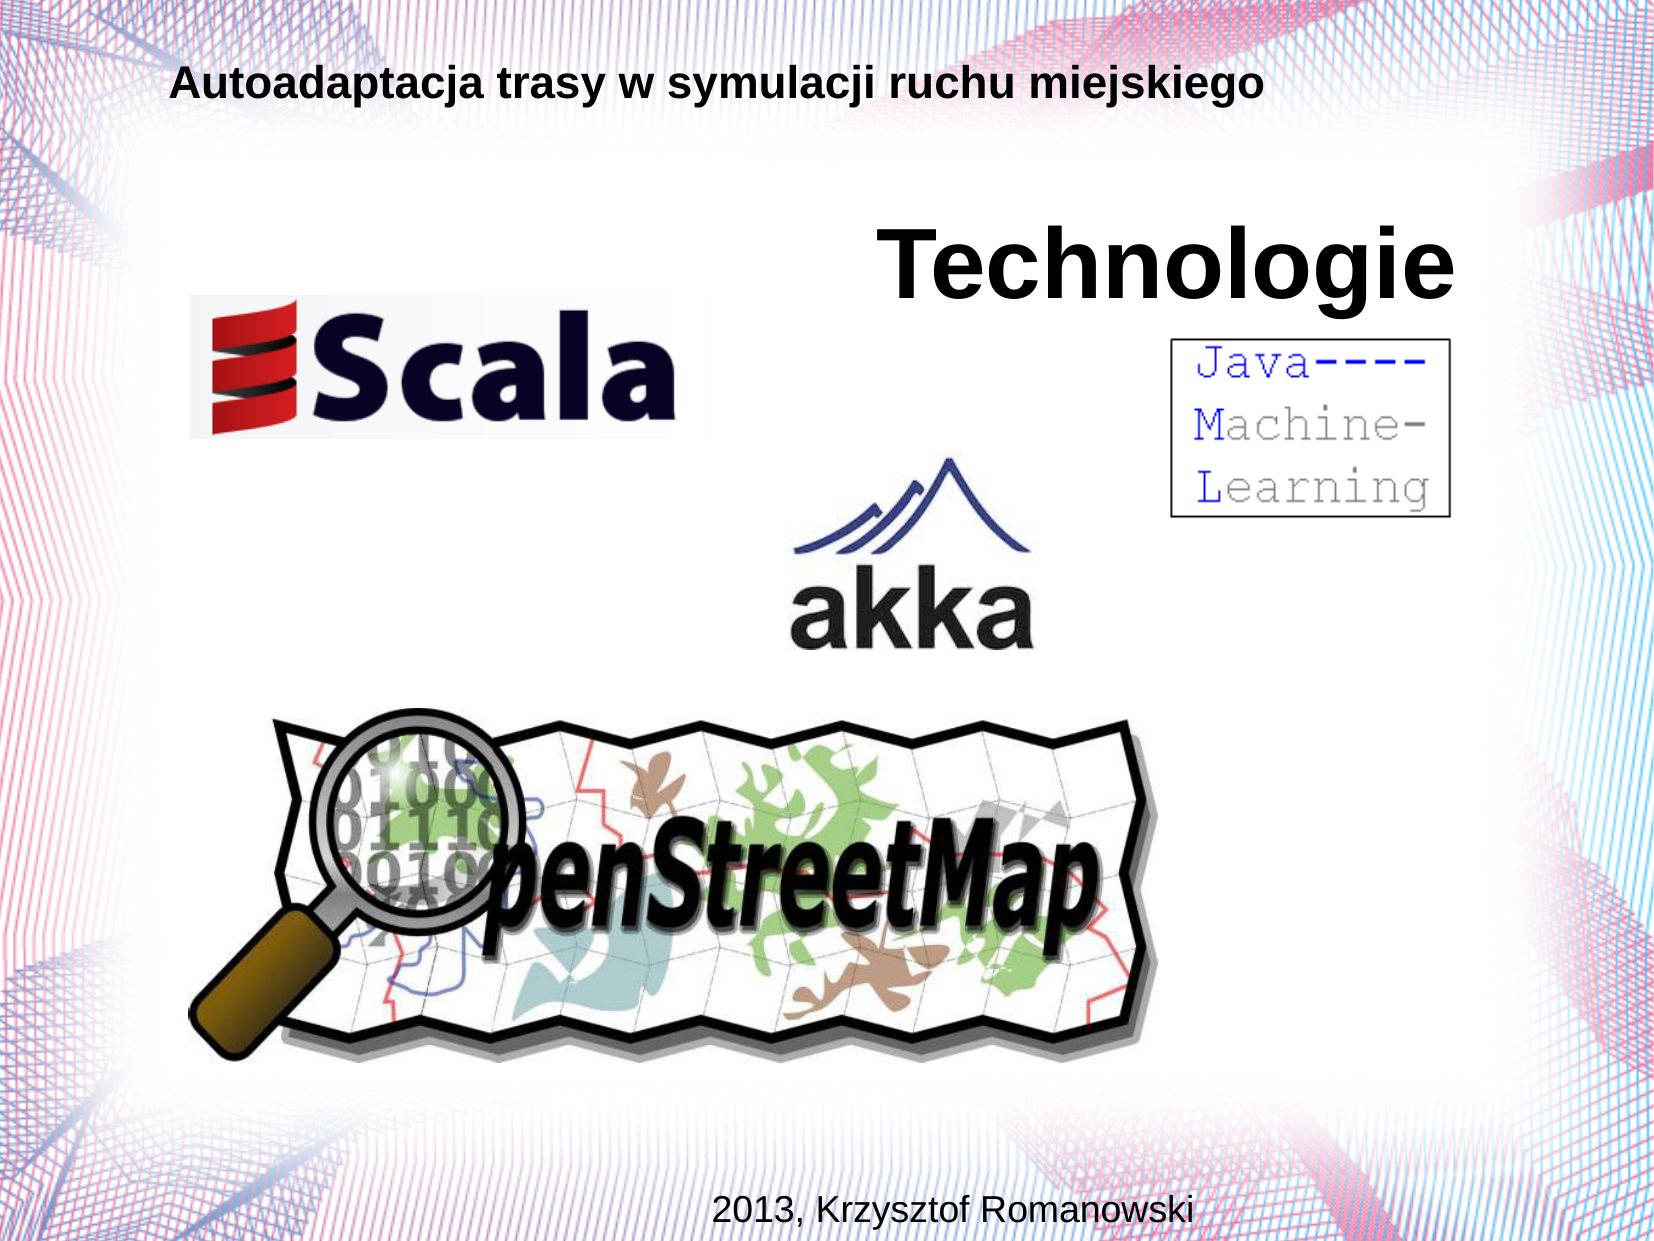

Autoadaptacja trasy w symulacji ruchu miejskiego
Technologie
2013, Krzysztof Romanowski